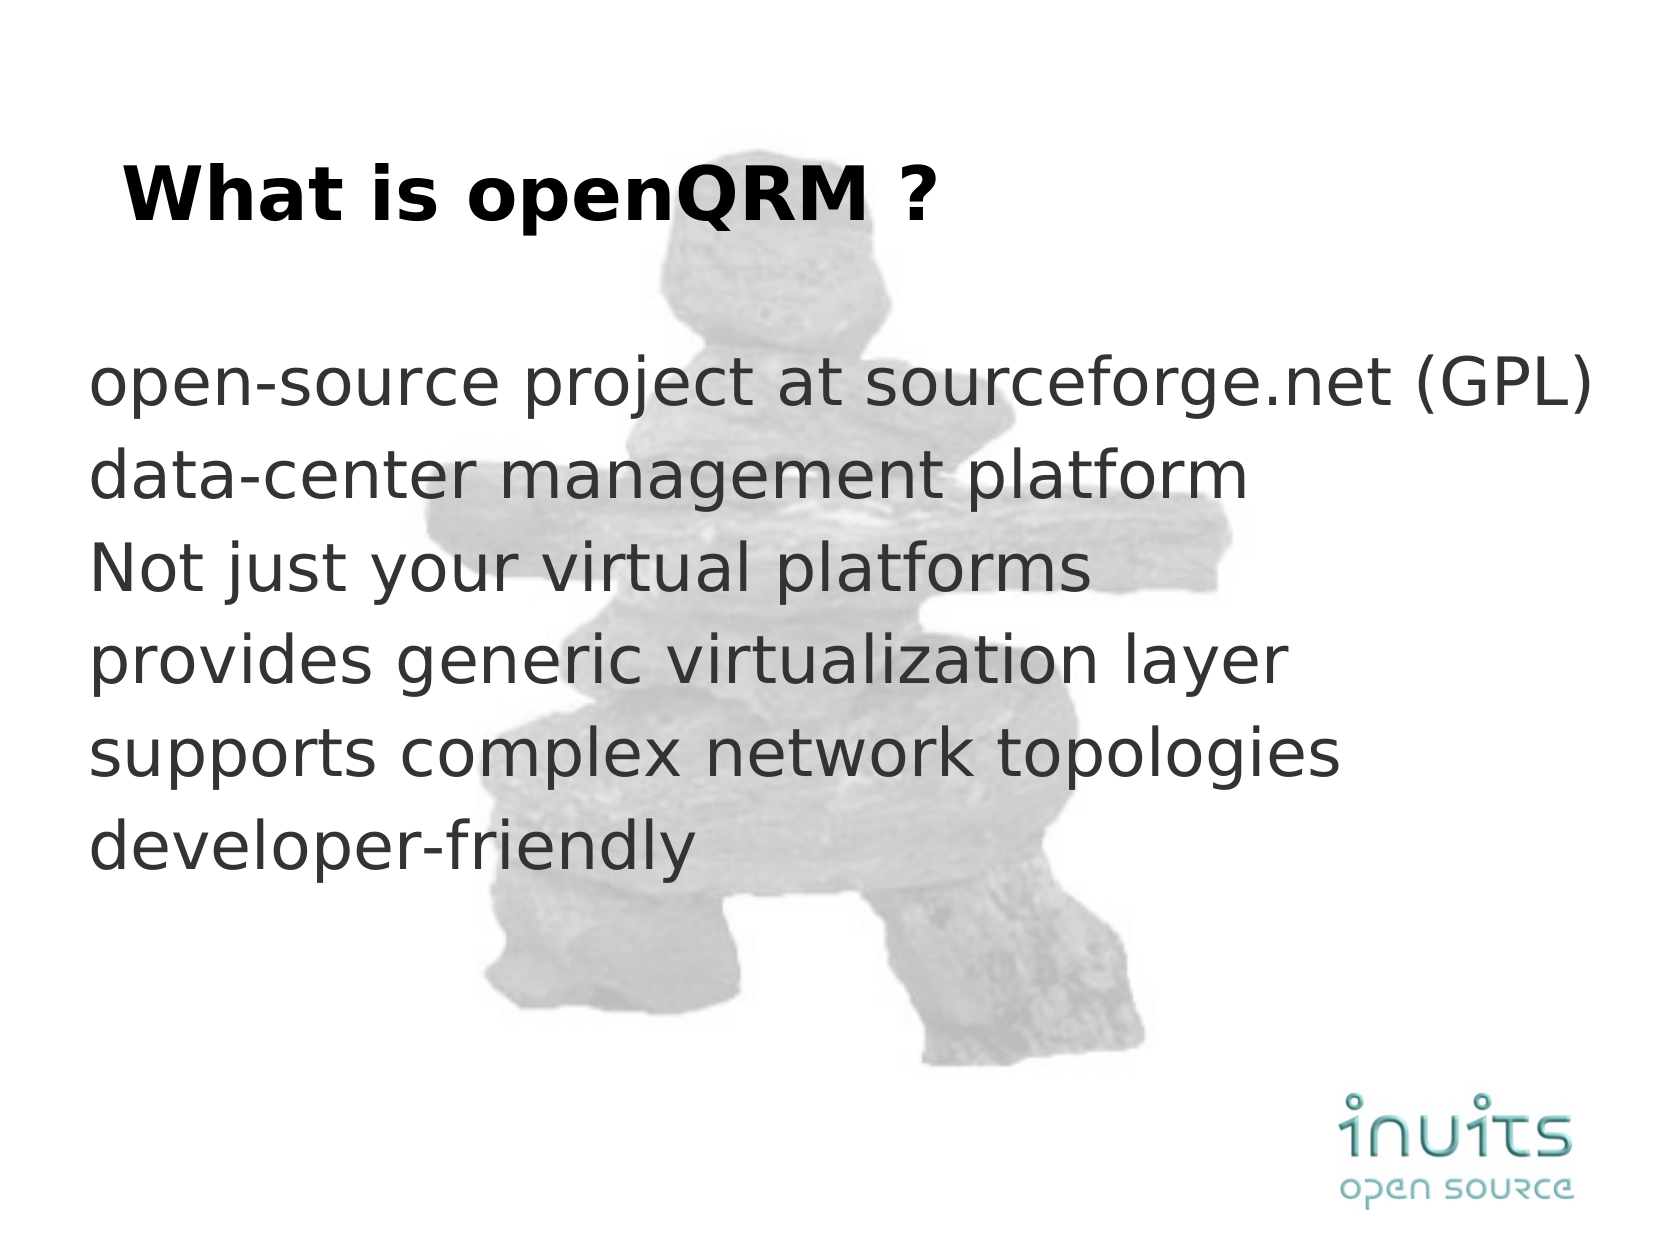

# What is openQRM ?
open-source project at sourceforge.net (GPL)
data-center management platform
Not just your virtual platforms
provides generic virtualization layer
supports complex network topologies
developer-friendly